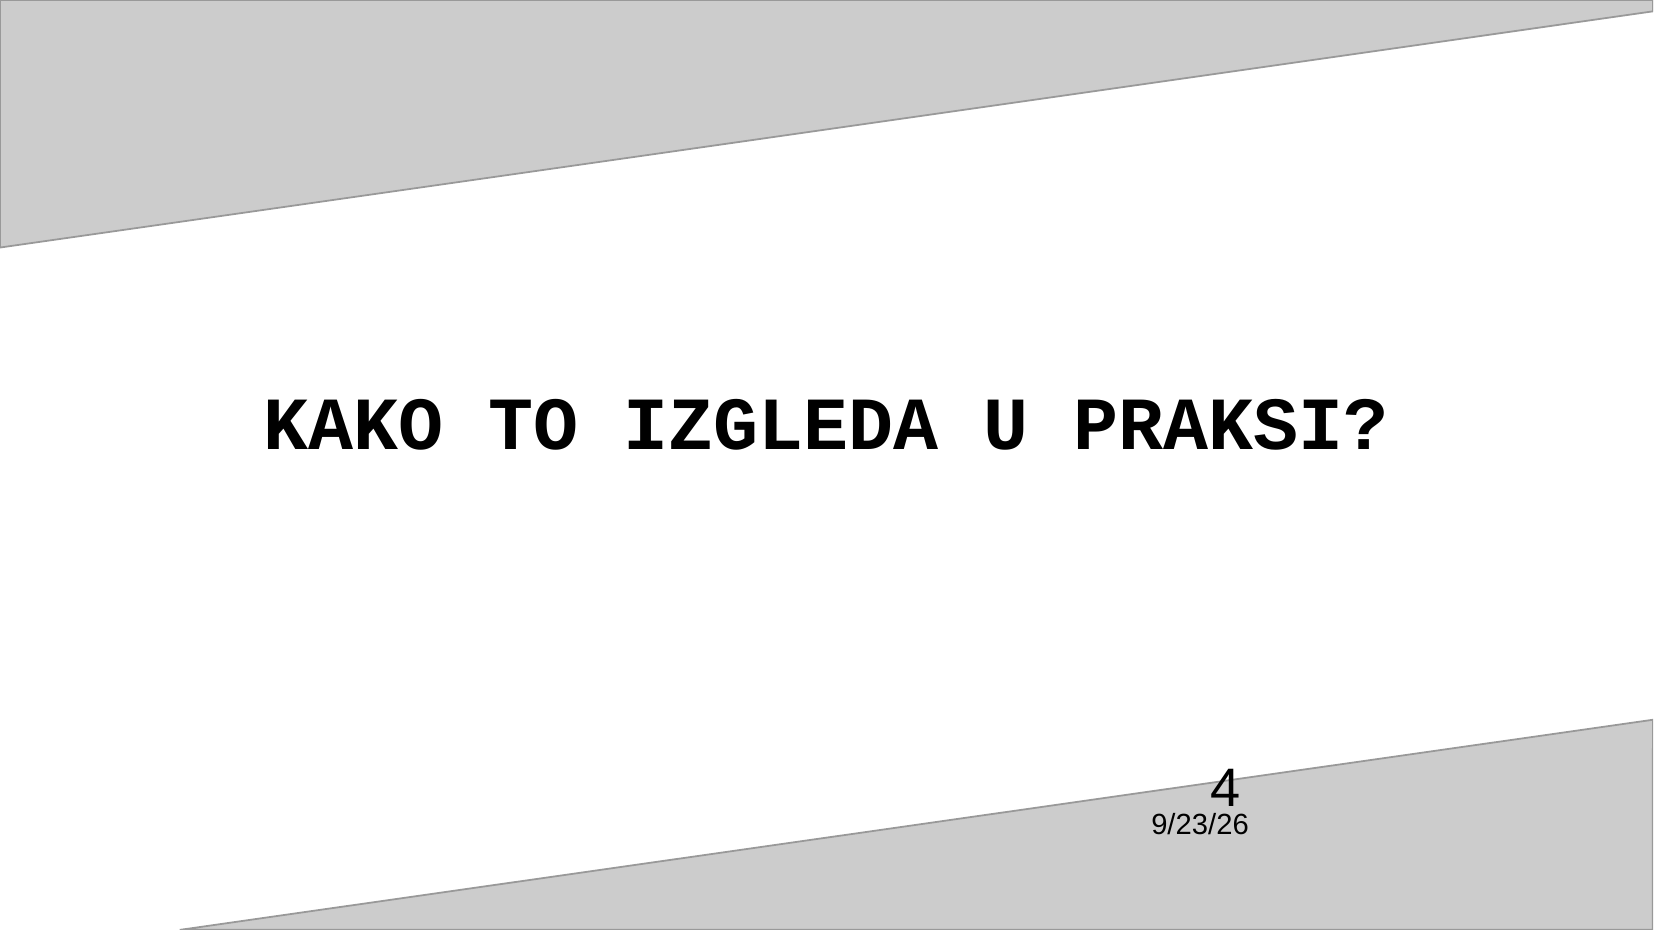

# KAKO TO IZGLEDA U PRAKSI?
3